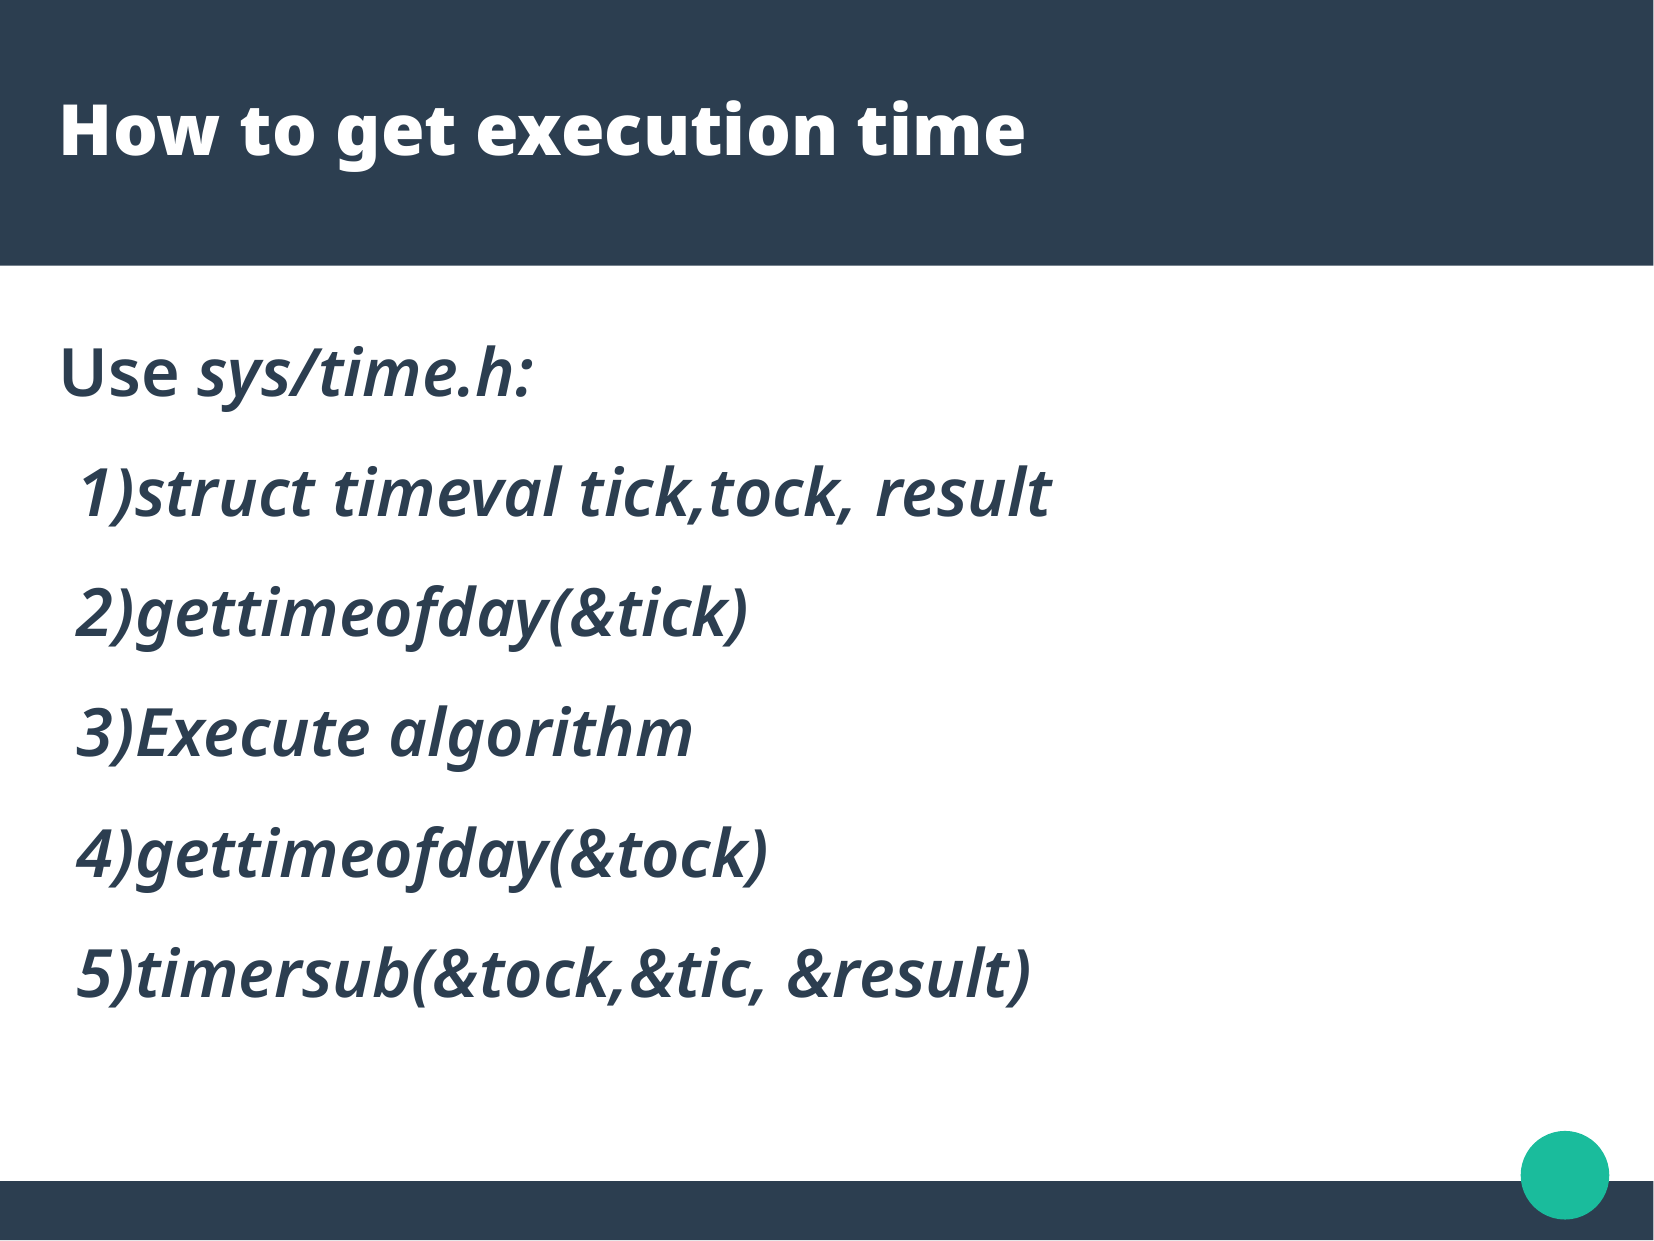

# How to get execution time
Use sys/time.h:
struct timeval tick,tock, result
gettimeofday(&tick)
Execute algorithm
gettimeofday(&tock)
timersub(&tock,&tic, &result)